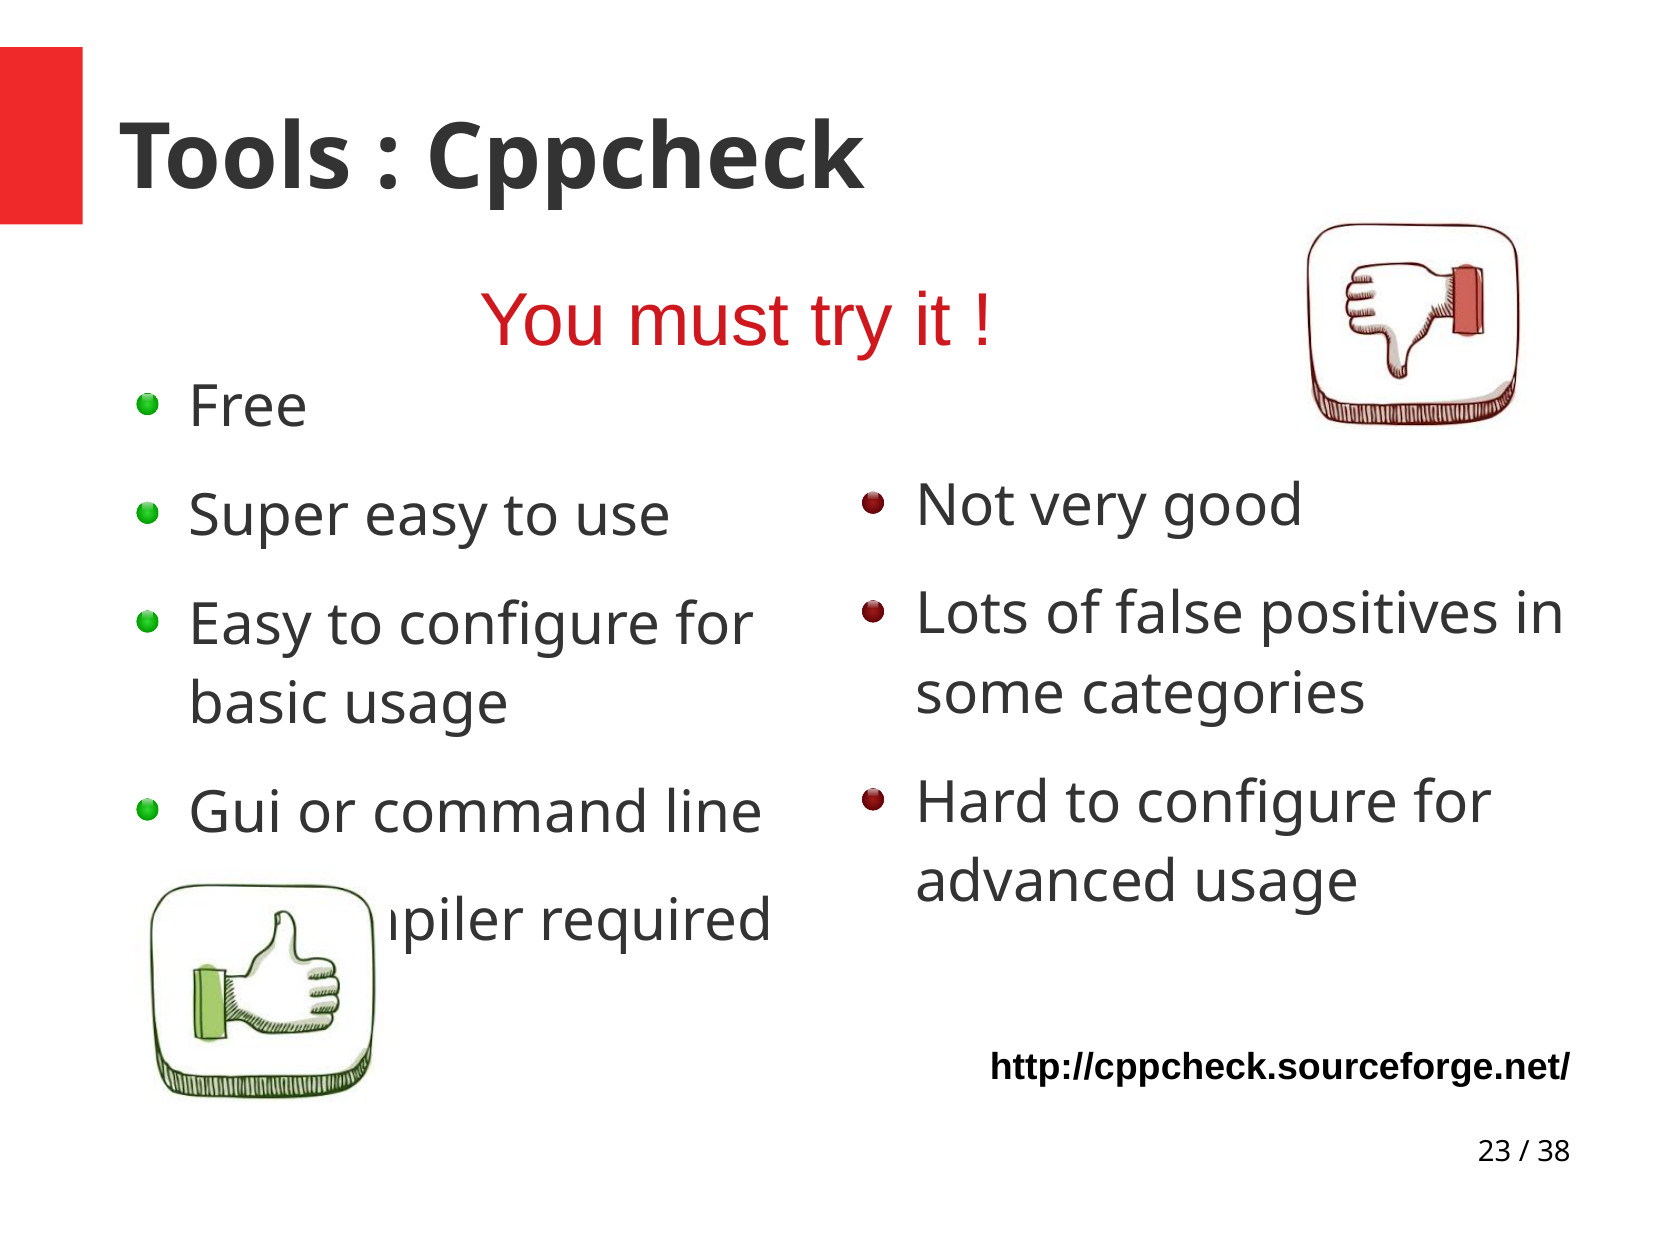

# Tools : Cppcheck
Free
Super easy to use
Easy to configure for basic usage
Gui or command line
No compiler required
You must try it !
Not very good
Lots of false positives in some categories
Hard to configure for advanced usage
http://cppcheck.sourceforge.net/
23